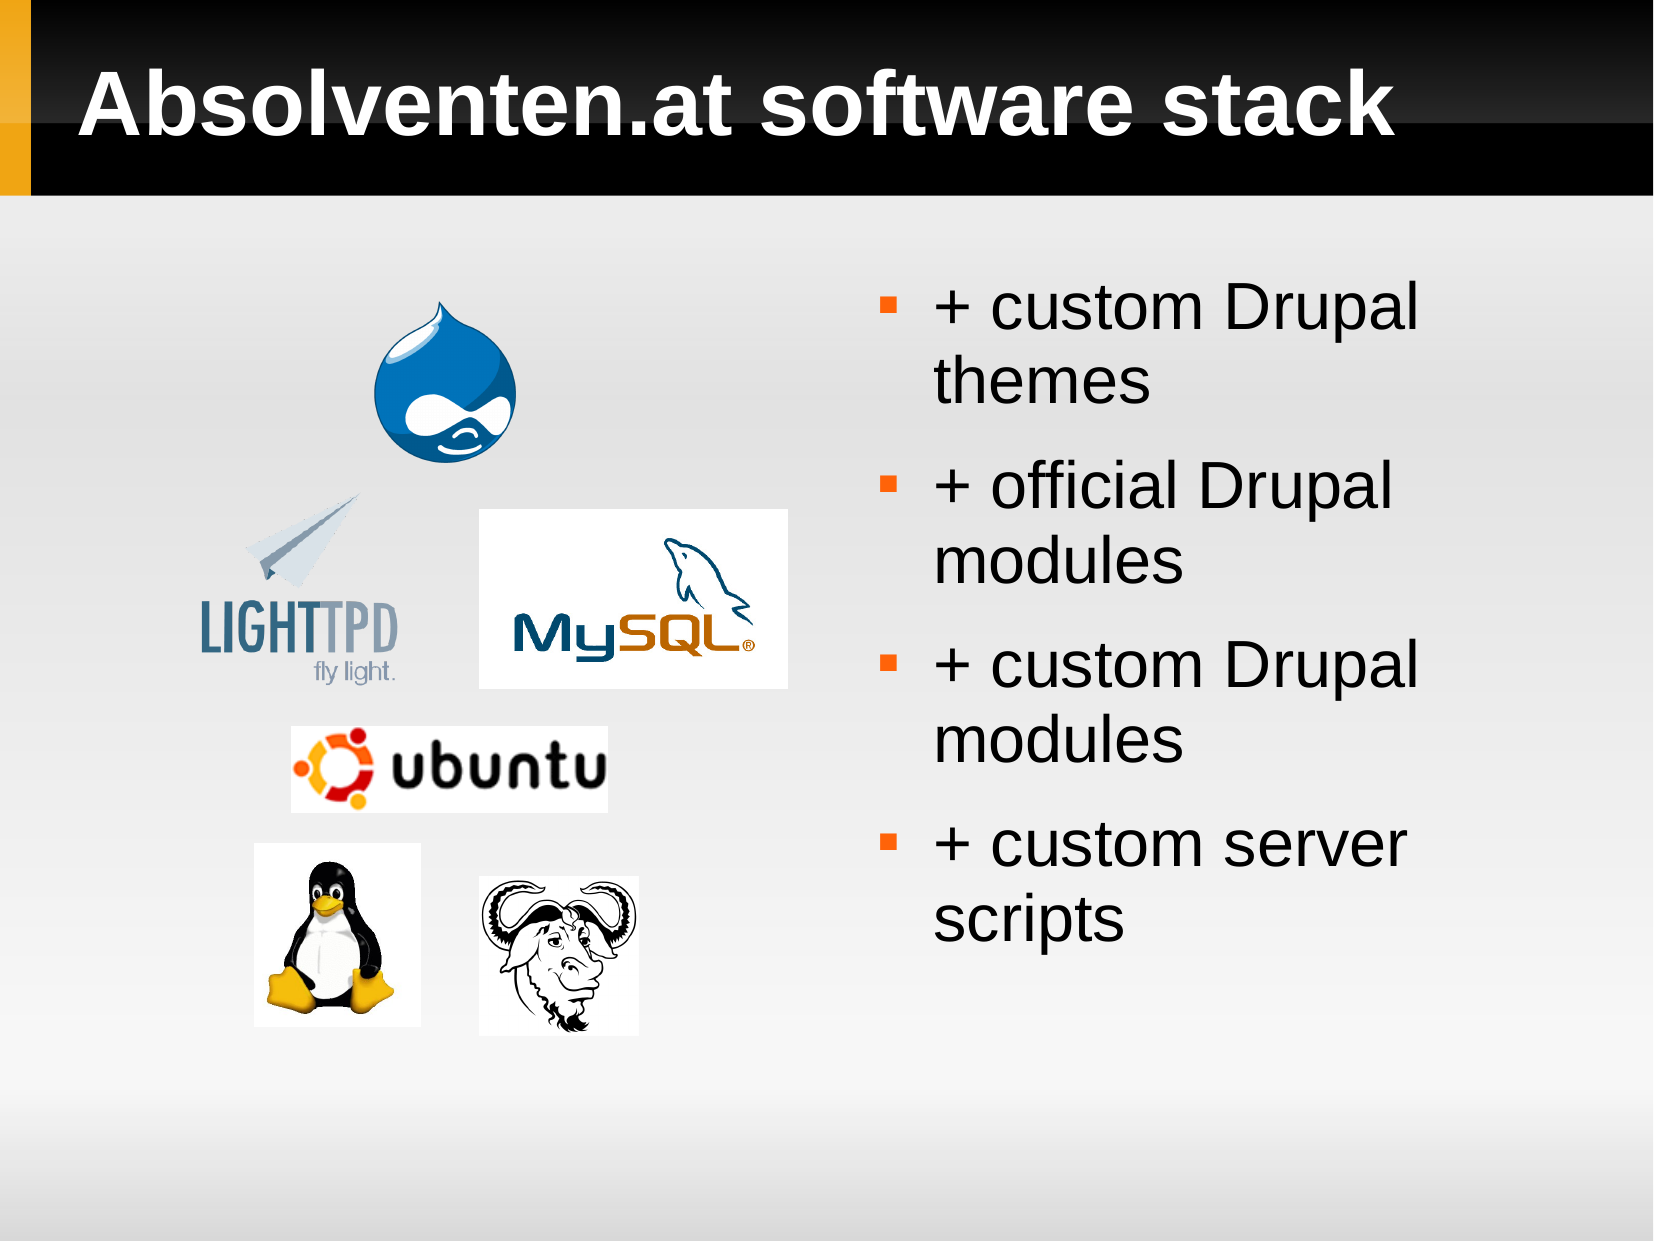

# Absolventen.at software stack
+ custom Drupal themes
+ official Drupal modules
+ custom Drupal modules
+ custom server scripts